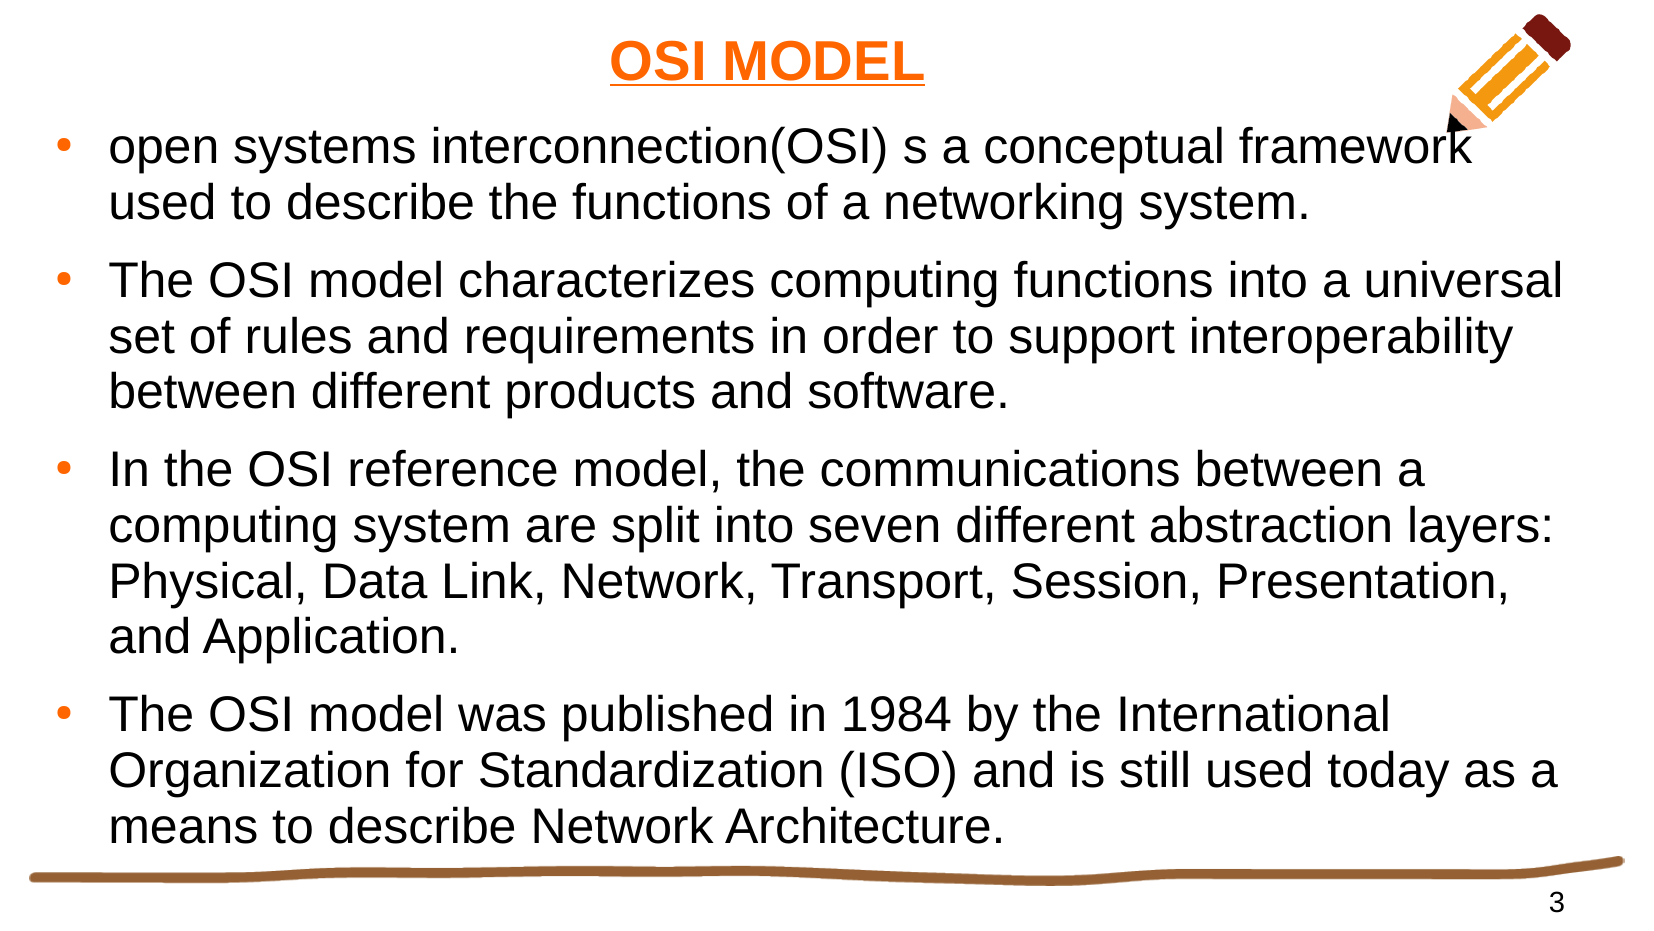

# OSI MODEL
open systems interconnection(OSI) s a conceptual framework used to describe the functions of a networking system.
The OSI model characterizes computing functions into a universal set of rules and requirements in order to support interoperability between different products and software.
In the OSI reference model, the communications between a computing system are split into seven different abstraction layers: Physical, Data Link, Network, Transport, Session, Presentation, and Application.
The OSI model was published in 1984 by the International Organization for Standardization (ISO) and is still used today as a means to describe Network Architecture.
3